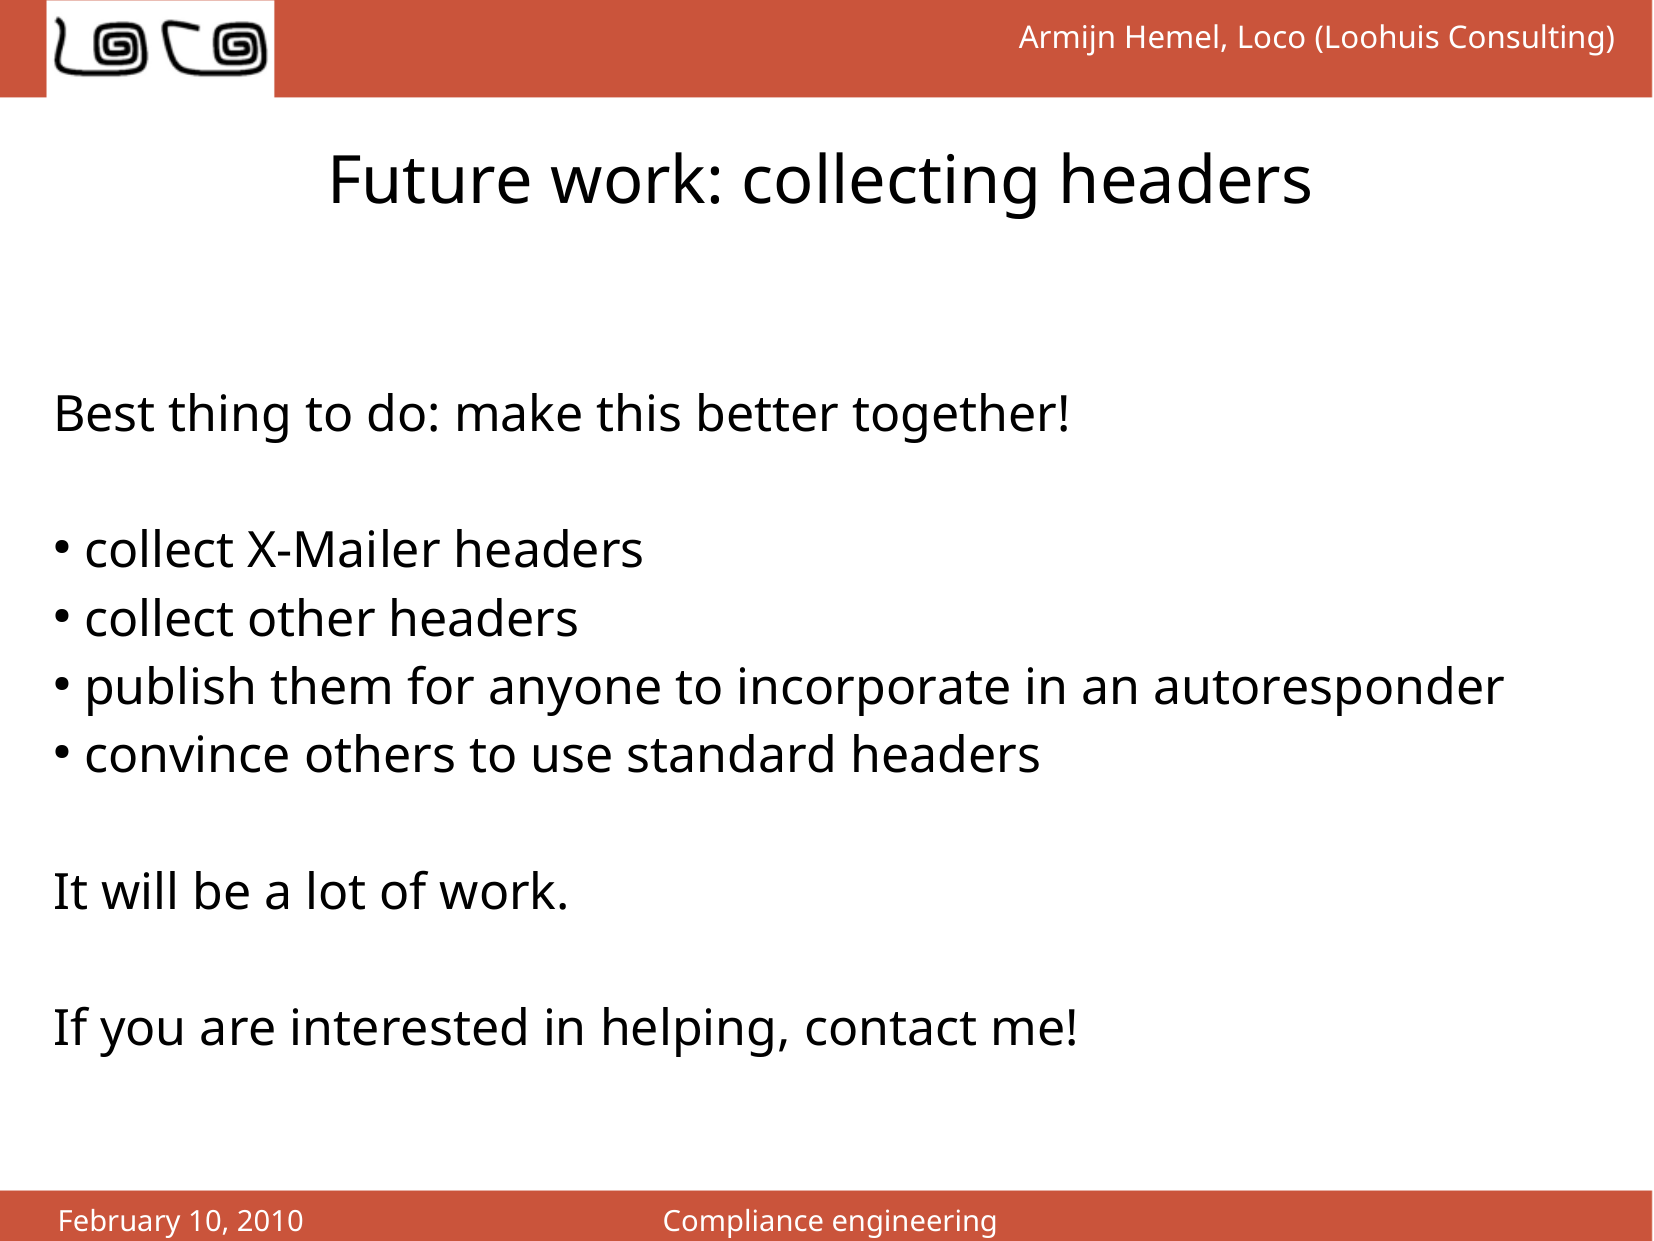

# Future work: collecting headers
Best thing to do: make this better together!
 collect X-Mailer headers
 collect other headers
 publish them for anyone to incorporate in an autoresponder
 convince others to use standard headers
It will be a lot of work.
If you are interested in helping, contact me!
Comet: practical solution or crutch?